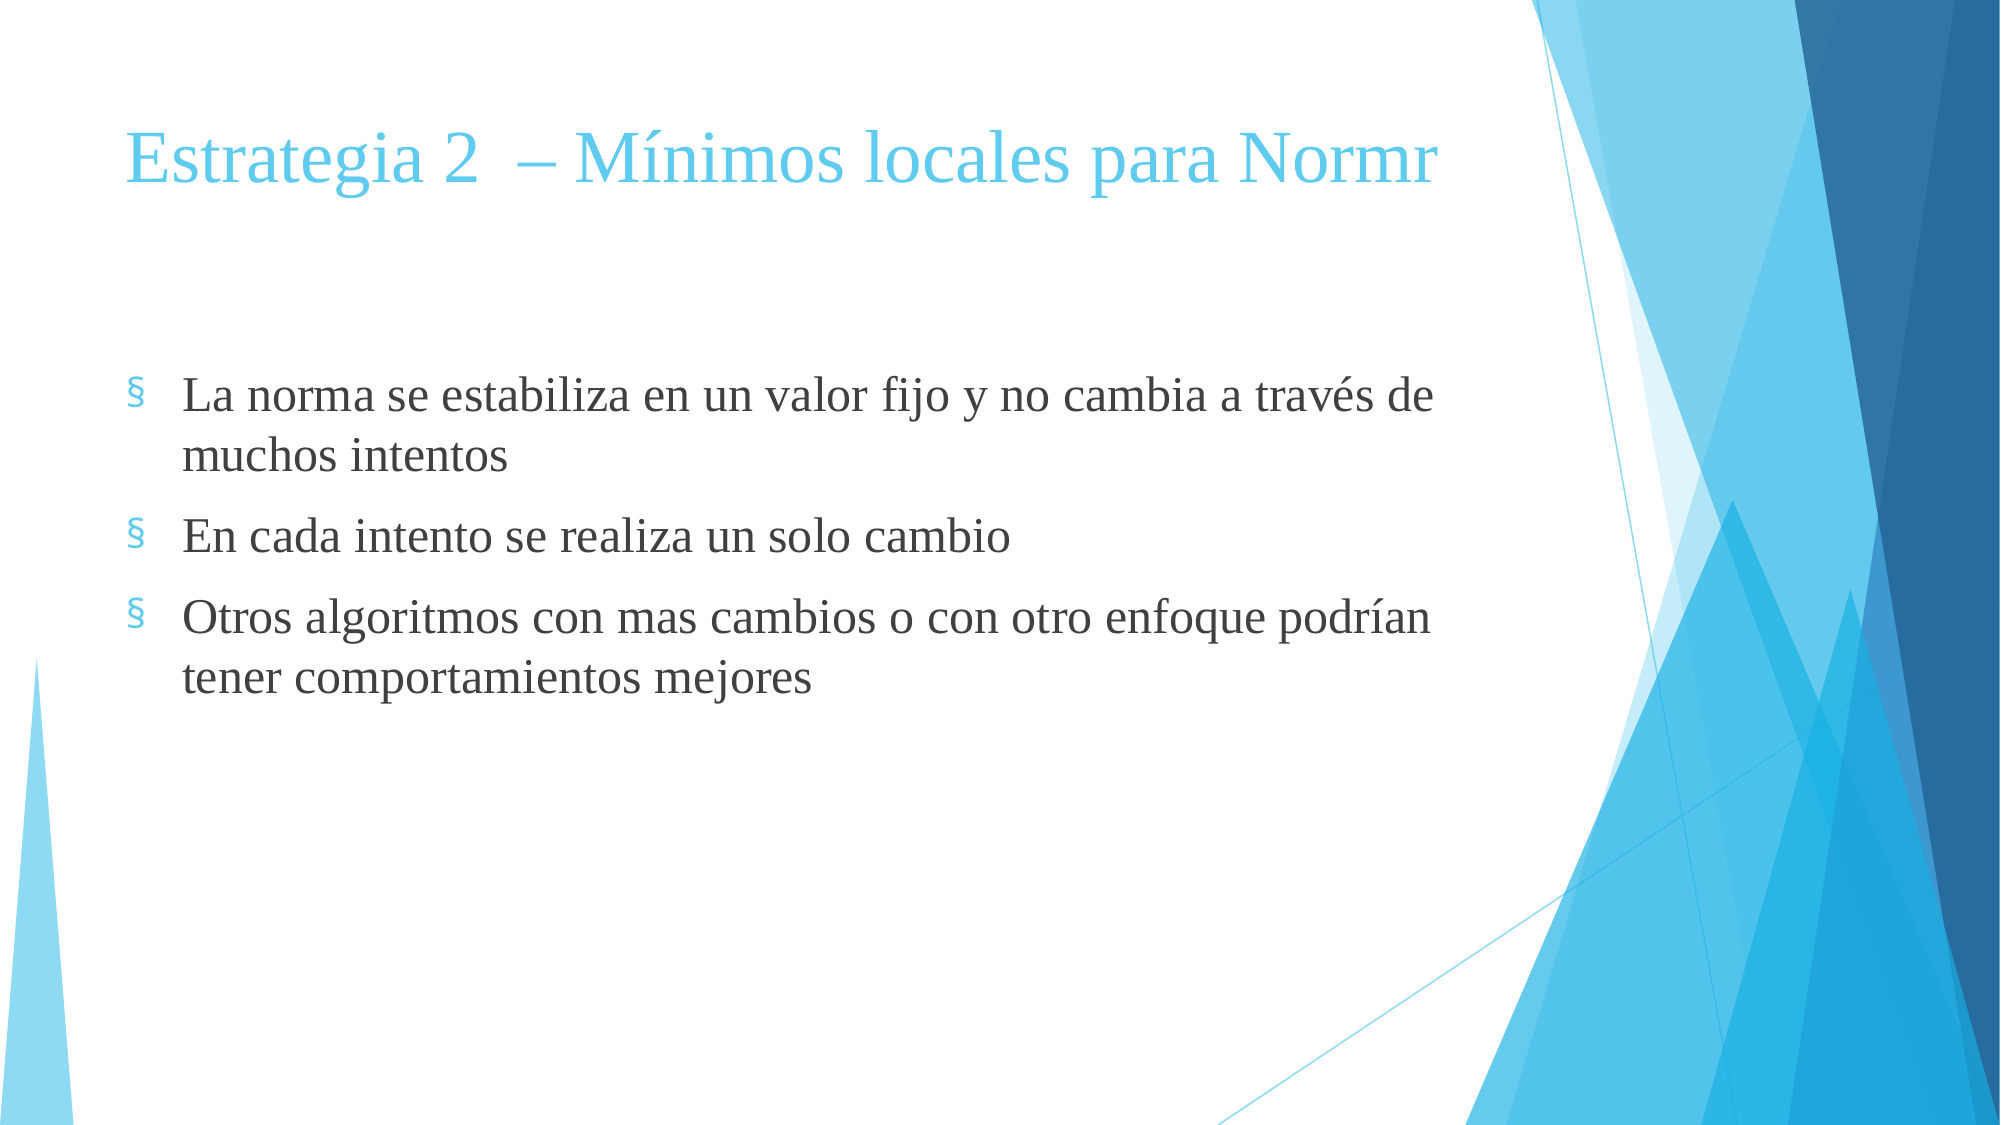

# Estrategia 2 – Mínimos locales para Normr
La norma se estabiliza en un valor fijo y no cambia a través de muchos intentos
En cada intento se realiza un solo cambio
Otros algoritmos con mas cambios o con otro enfoque podrían tener comportamientos mejores